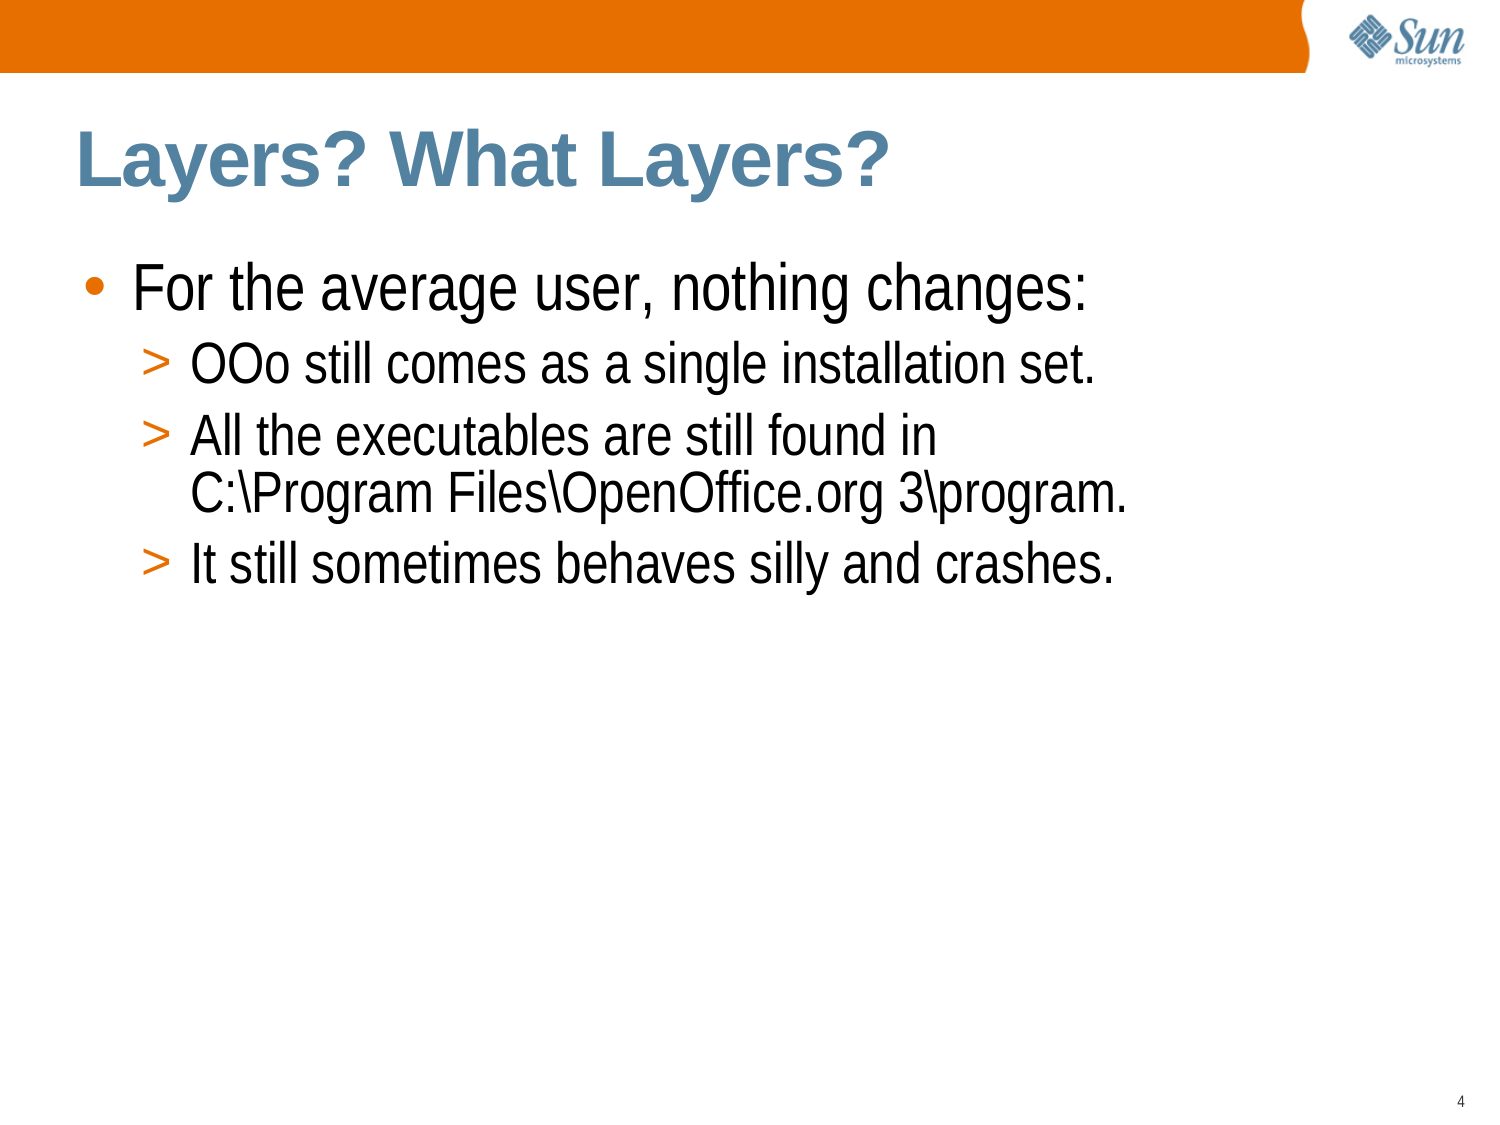

# Layers? What Layers?
For the average user, nothing changes:
OOo still comes as a single installation set.
All the executables are still found in
C:\Program Files\OpenOffice.org 3\program.
It still sometimes behaves silly and crashes.